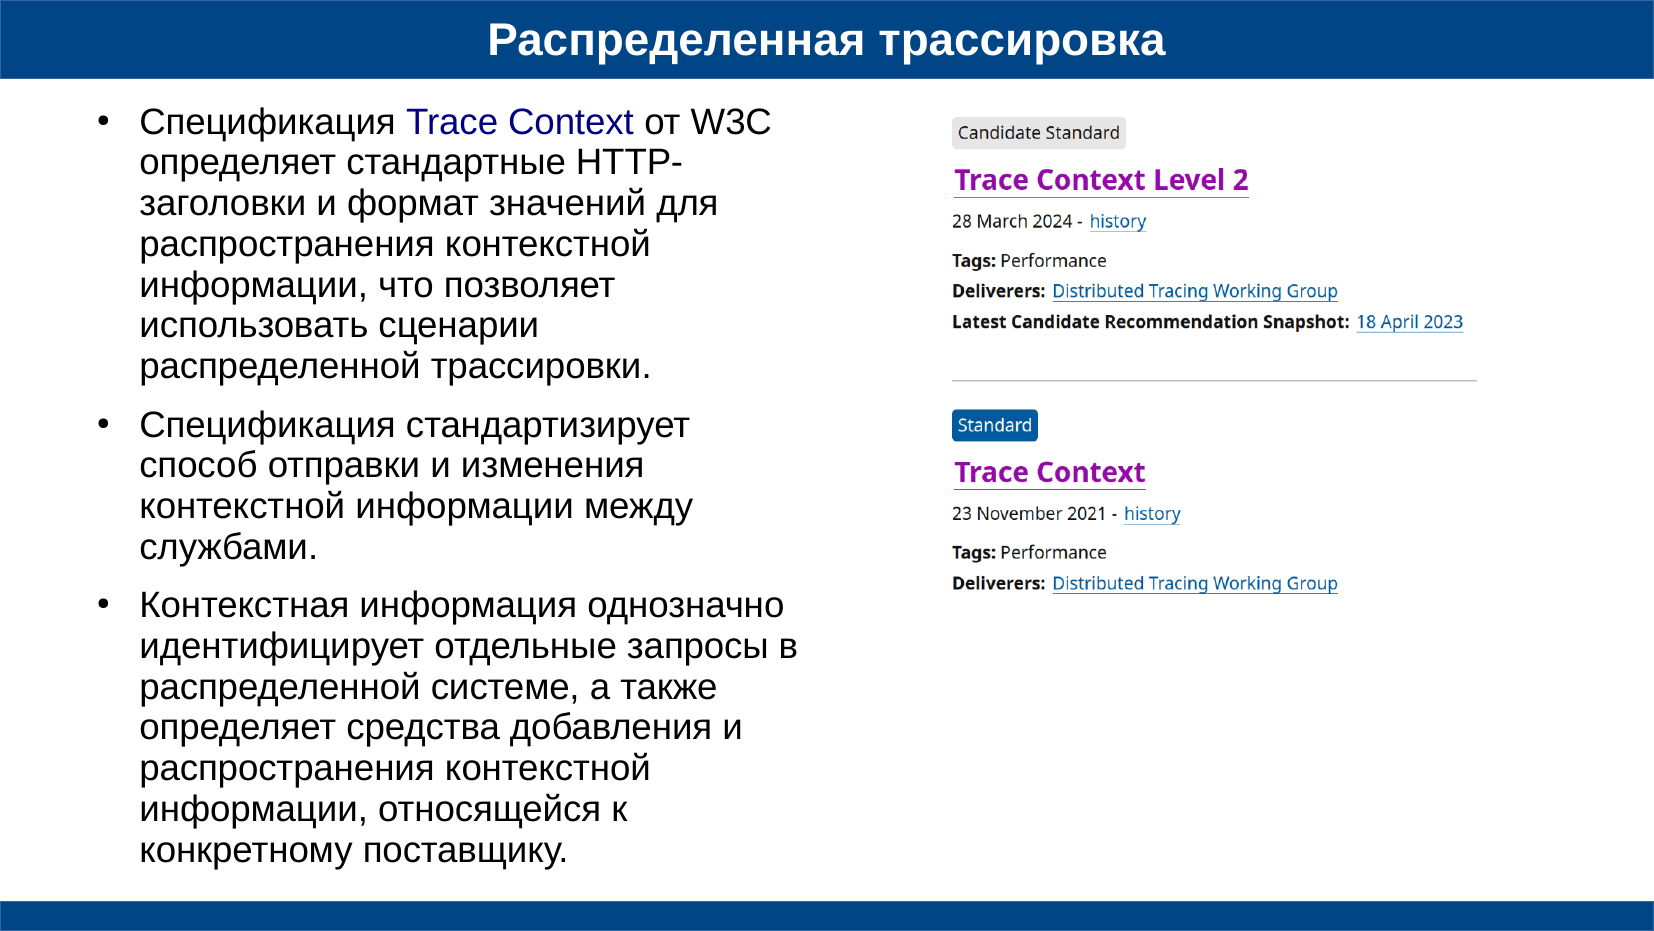

# Распределенная трассировка
Спецификация Trace Context от W3C определяет стандартные HTTP-заголовки и формат значений для распространения контекстной информации, что позволяет использовать сценарии распределенной трассировки.
Спецификация стандартизирует способ отправки и изменения контекстной информации между службами.
Контекстная информация однозначно идентифицирует отдельные запросы в распределенной системе, а также определяет средства добавления и распространения контекстной информации, относящейся к конкретному поставщику.